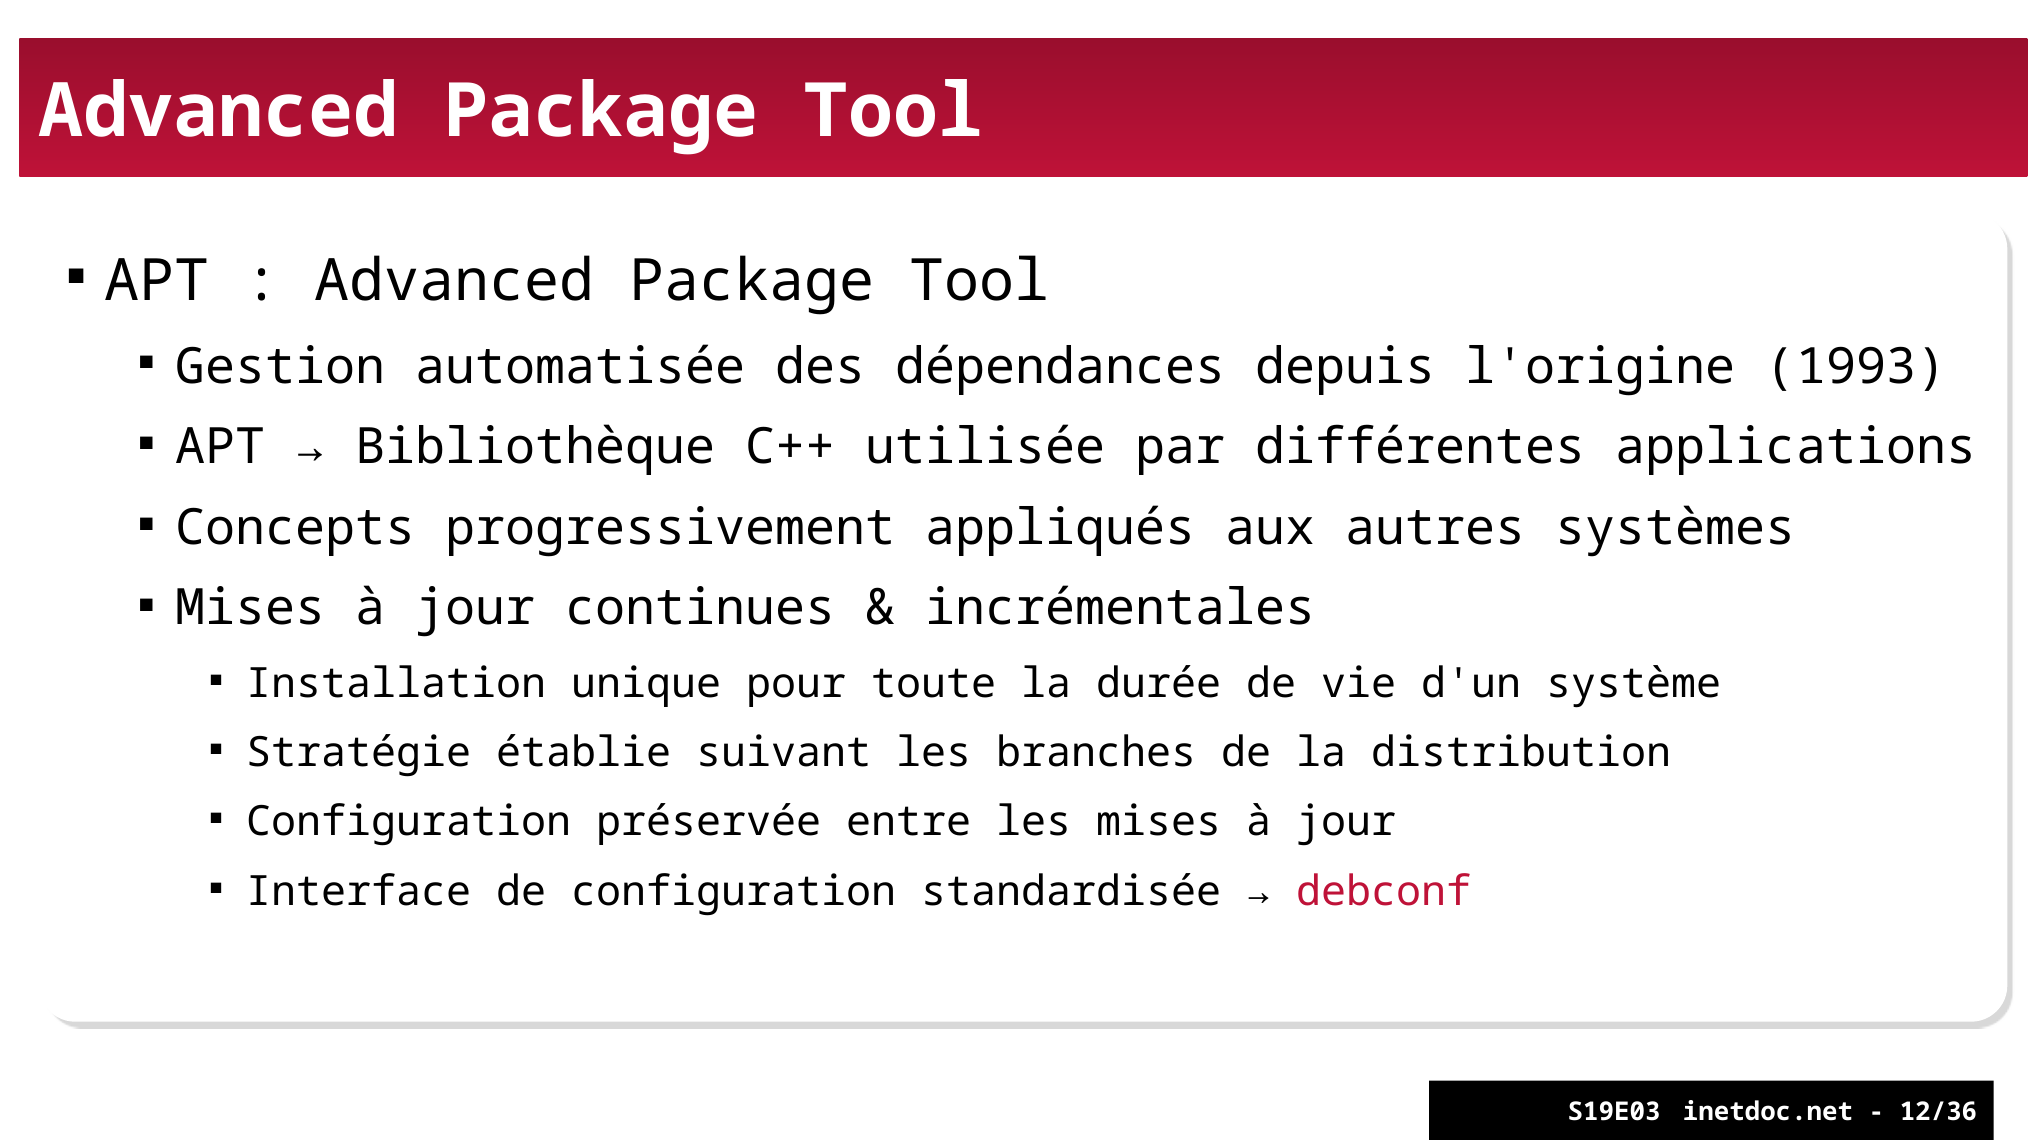

Advanced Package Tool
APT : Advanced Package Tool
Gestion automatisée des dépendances depuis l'origine (1993)
APT → Bibliothèque C++ utilisée par différentes applications
Concepts progressivement appliqués aux autres systèmes
Mises à jour continues & incrémentales
Installation unique pour toute la durée de vie d'un système
Stratégie établie suivant les branches de la distribution
Configuration préservée entre les mises à jour
Interface de configuration standardisée → debconf
S19E03	inetdoc.net - /36